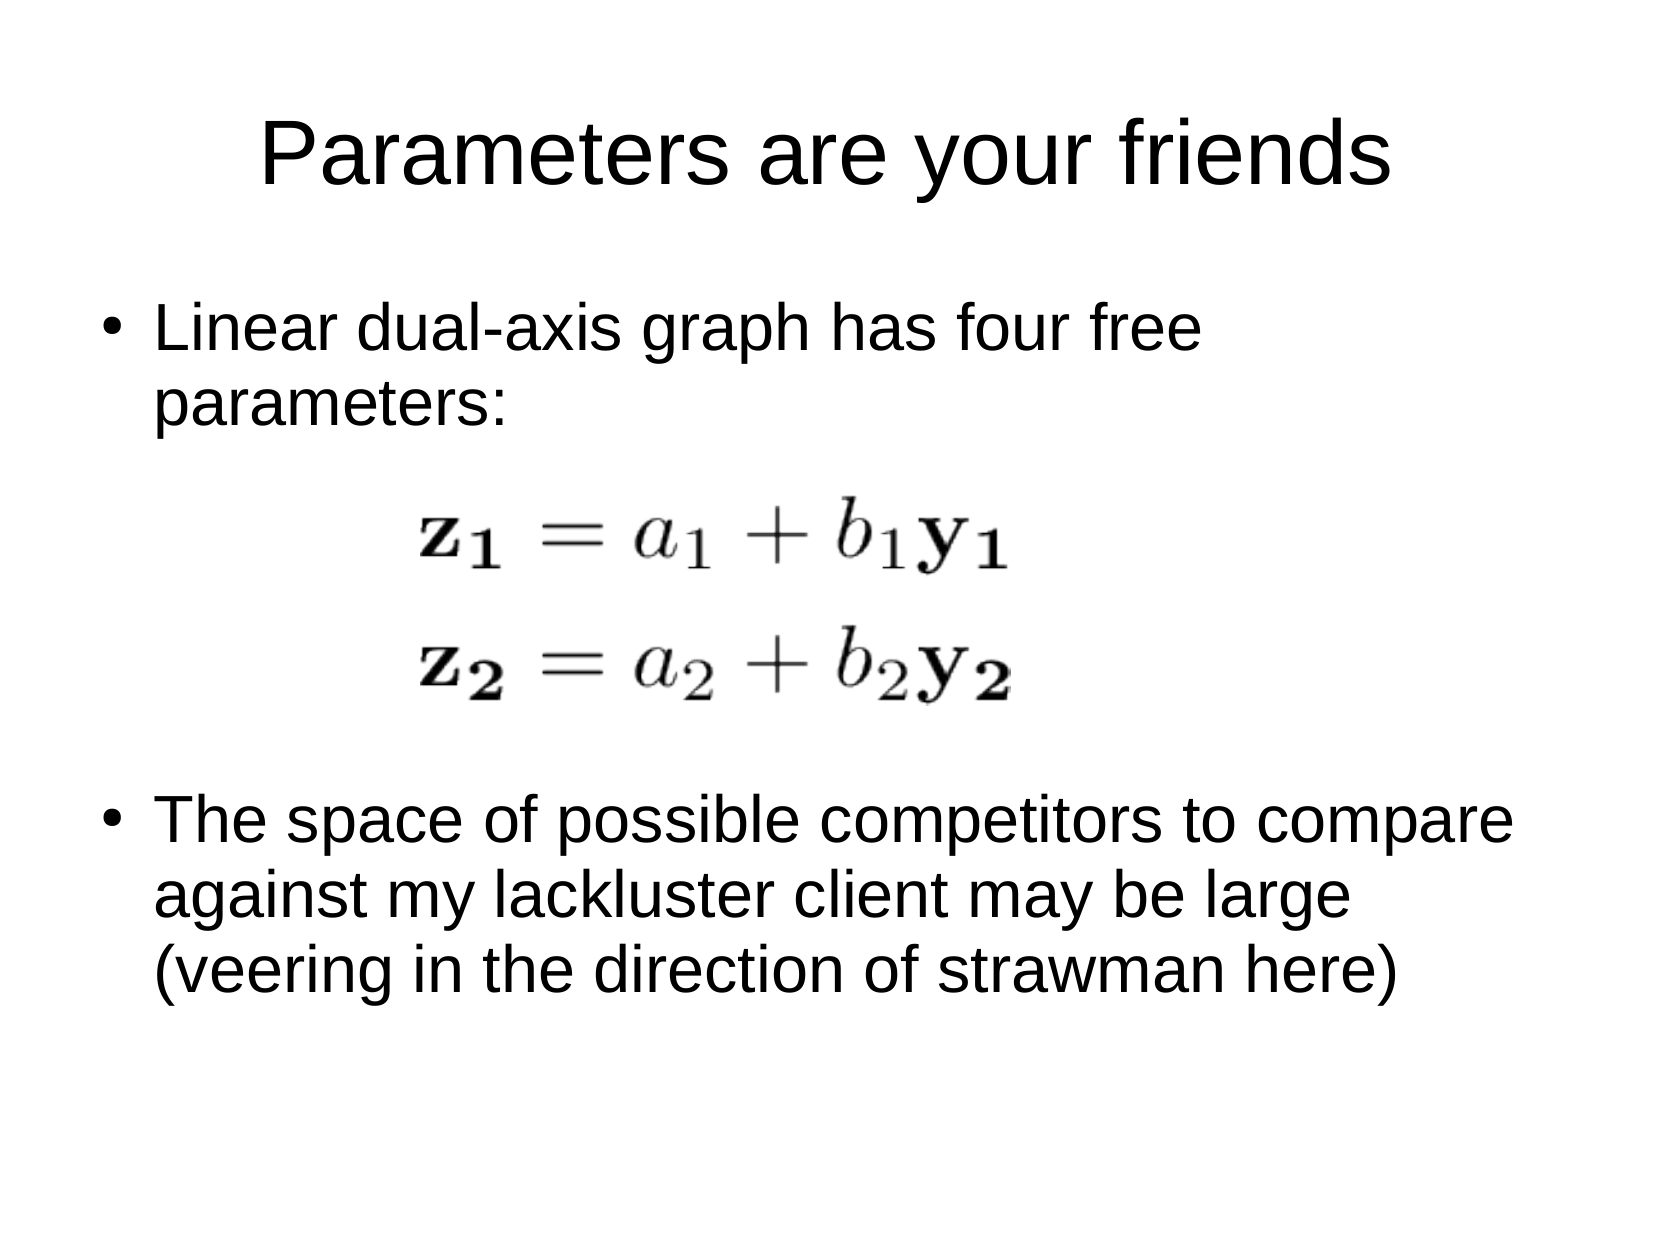

# Parameters are your friends
Linear dual-axis graph has four free parameters:
The space of possible competitors to compare against my lackluster client may be large (veering in the direction of strawman here)